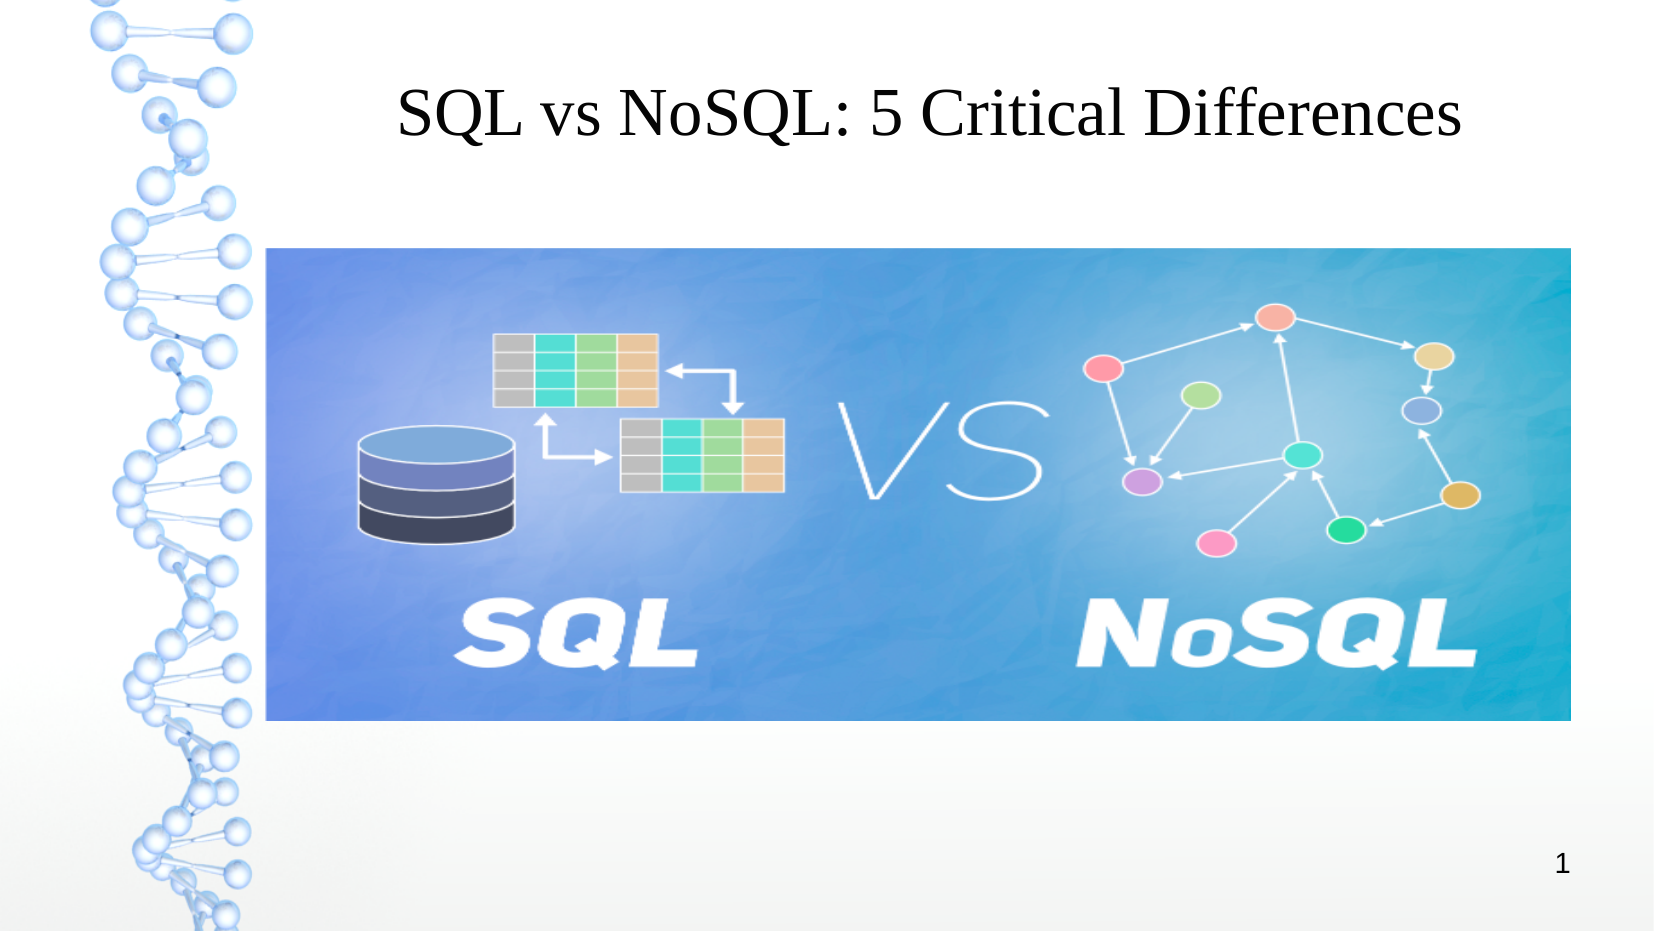

# SQL vs NoSQL: 5 Critical Differences
1